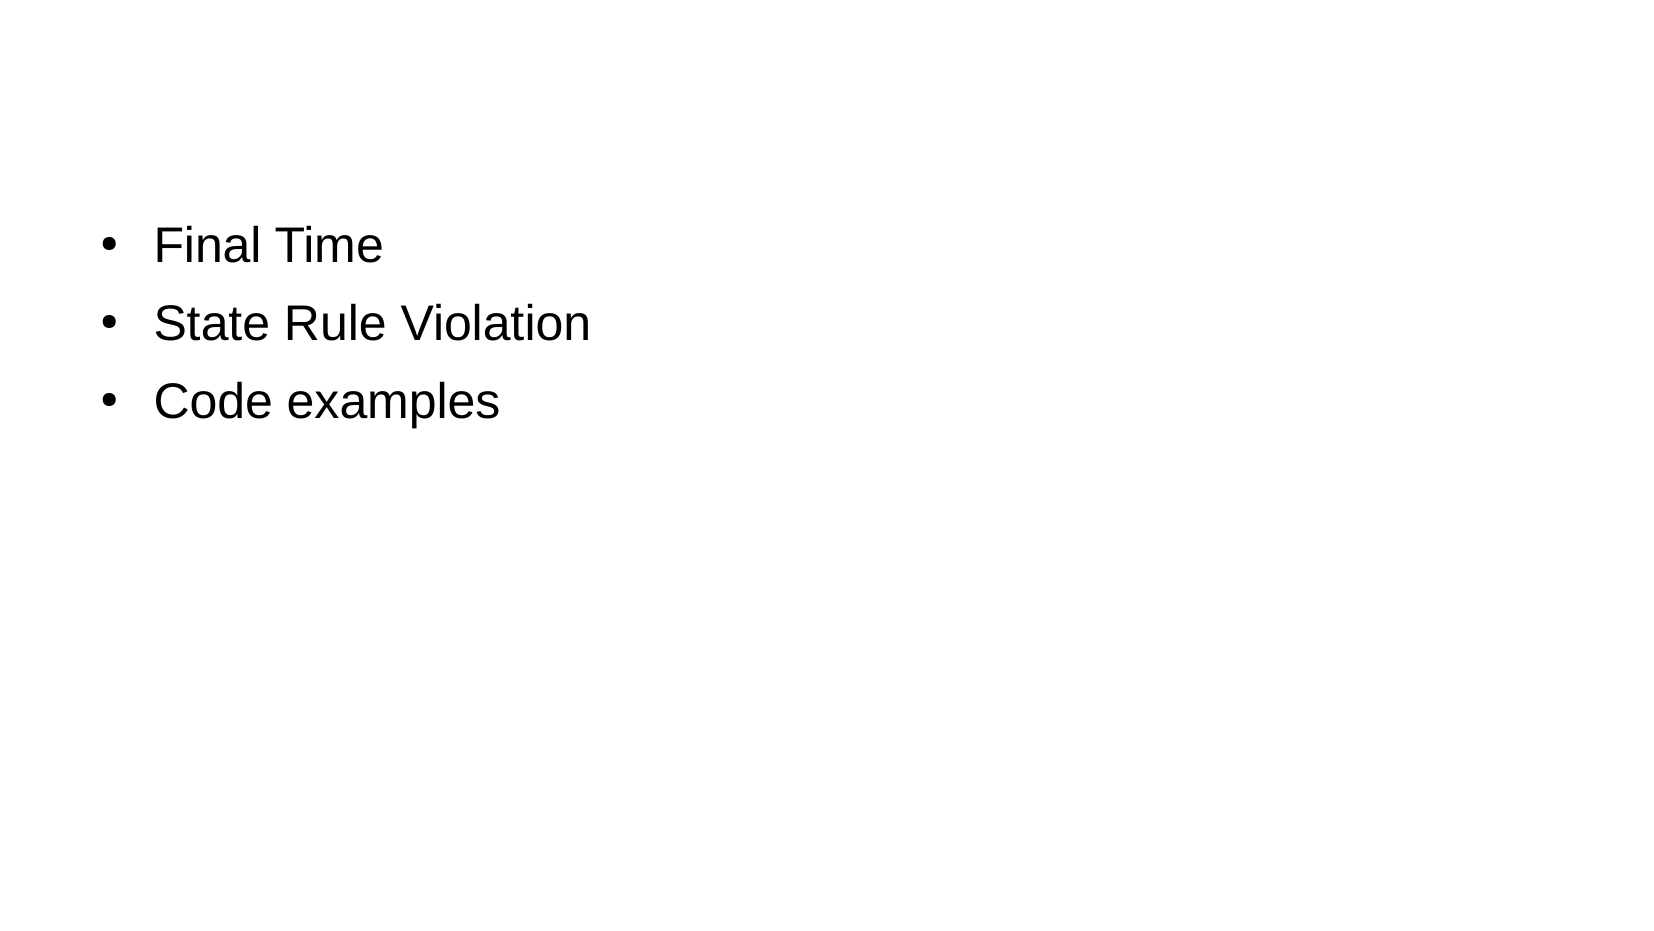

# Final Time
State Rule Violation
Code examples